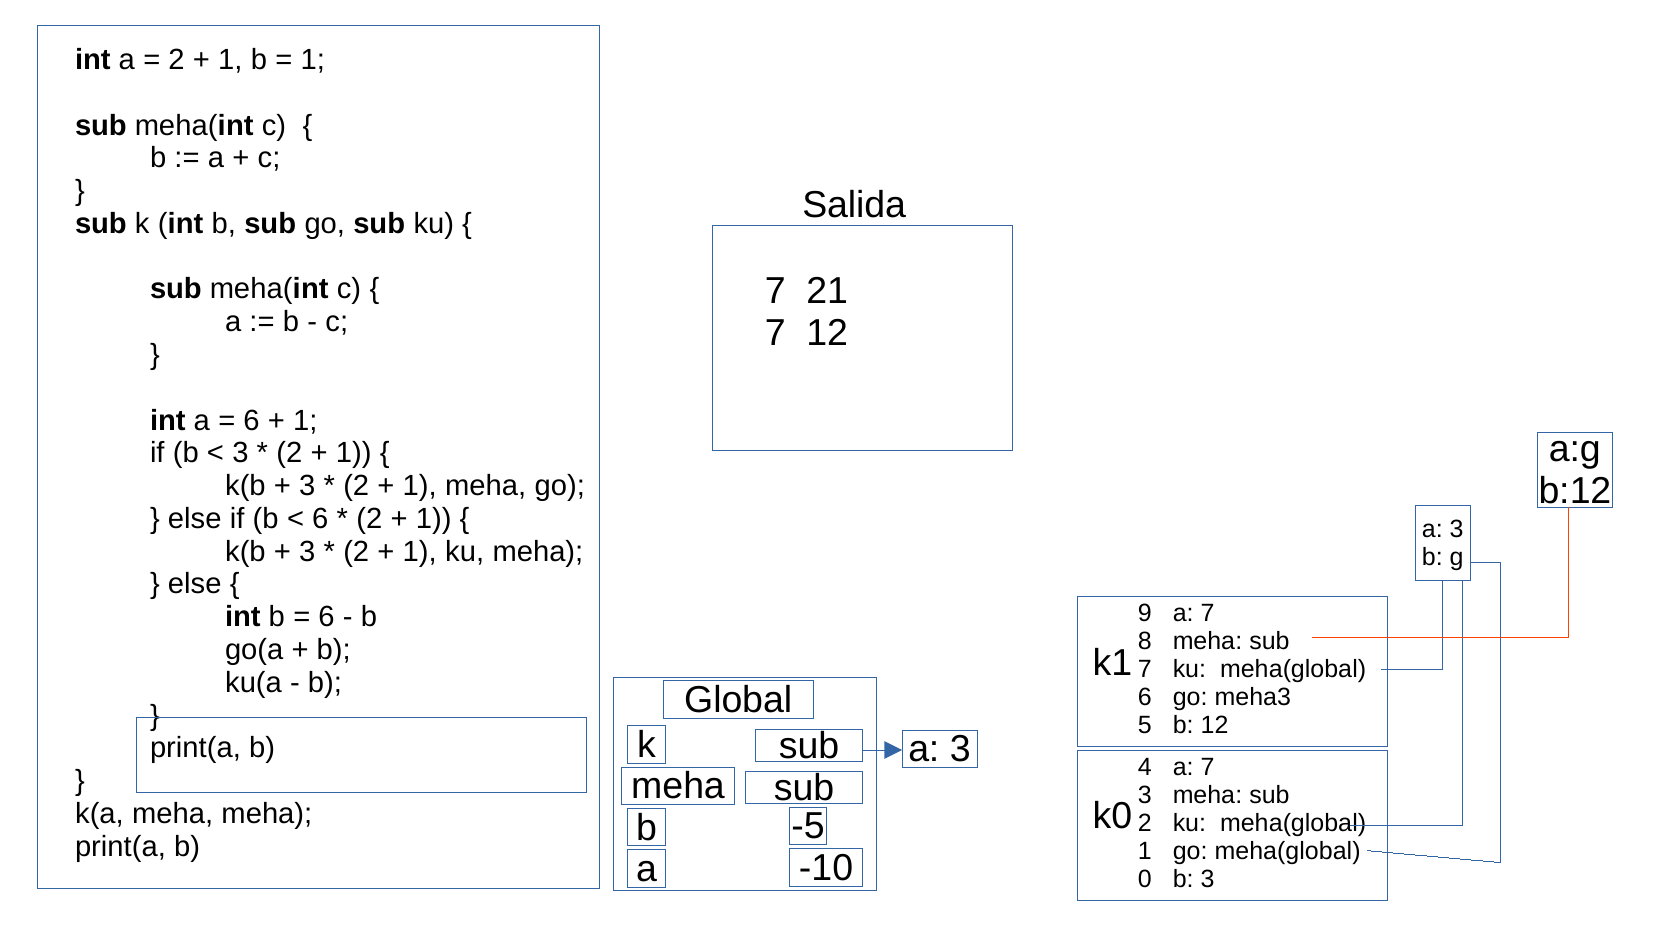

# int a = 2 + 1, b = 1;
sub meha(int c) {
	b := a + c;
}
sub k (int b, sub go, sub ku) {
	sub meha(int c) {
		a := b - c;
	}
	int a = 6 + 1;
	if (b < 3 * (2 + 1)) {
		k(b + 3 * (2 + 1), meha, go);
	} else if (b < 6 * (2 + 1)) {
		k(b + 3 * (2 + 1), ku, meha);
	} else {
		int b = 6 - b
		go(a + b);
		ku(a - b);
	}
	print(a, b)
}
k(a, meha, meha);
print(a, b)
Salida
7 21
7 12
a:g
b:12
a: 3
b: g
9 a: 7
8 meha: sub
7 ku: meha(global)
6 go: meha3
5 b: 12
k1
Global
k
meha
b
a
sub
a: 3
4 a: 7
3 meha: sub
2 ku: meha(global)
1 go: meha(global)
0 b: 3
sub
k0
-5
-10